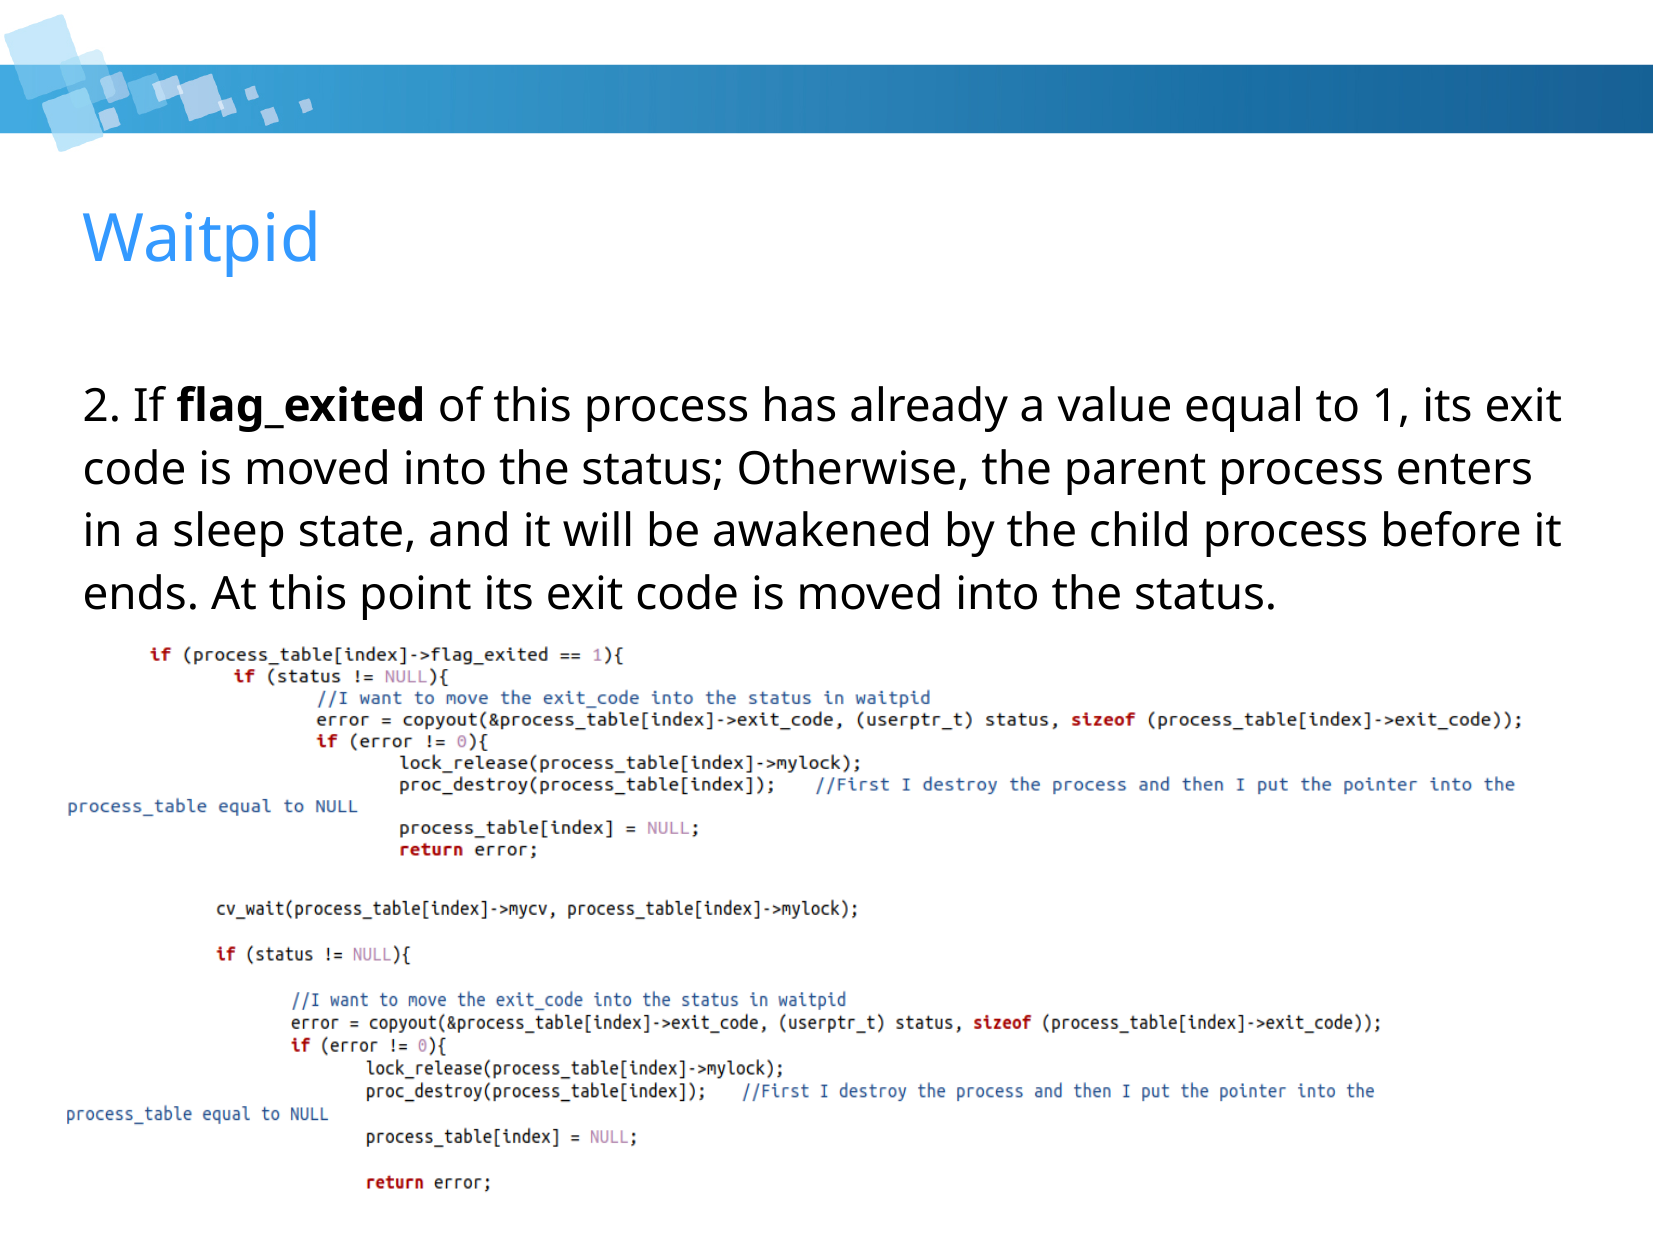

# Waitpid
2. If flag_exited of this process has already a value equal to 1, its exit code is moved into the status; Otherwise, the parent process enters in a sleep state, and it will be awakened by the child process before it ends. At this point its exit code is moved into the status.